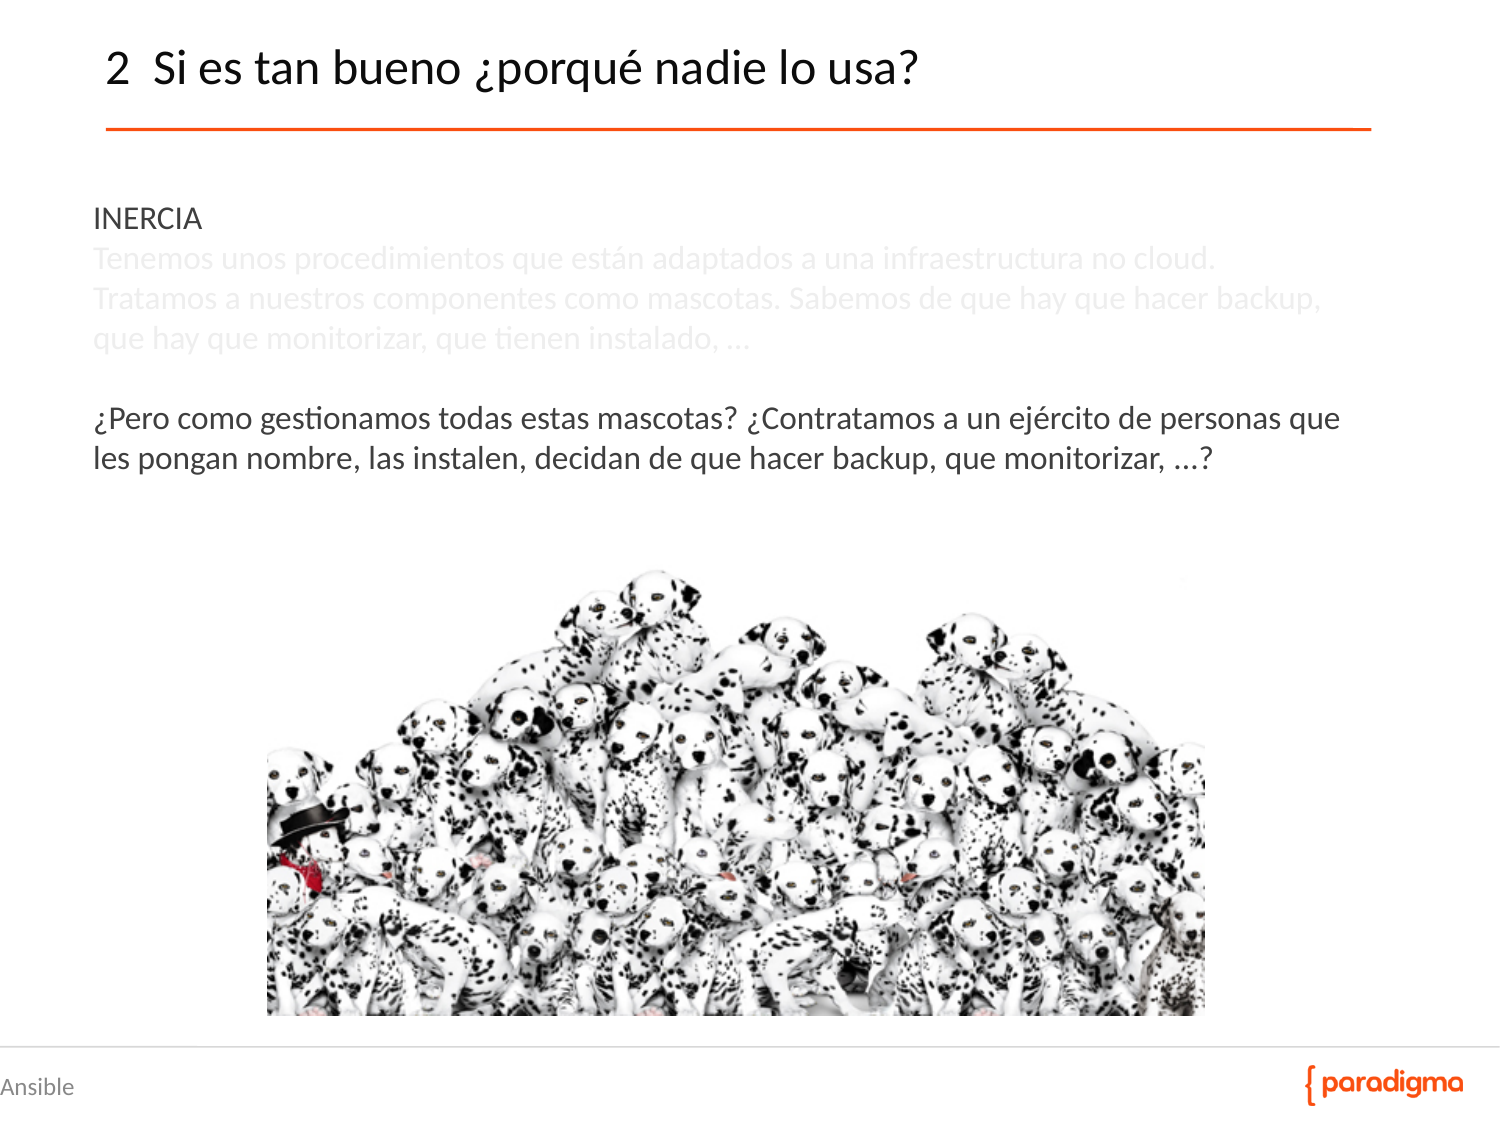

2 Si es tan bueno ¿porqué nadie lo usa?
Para que la cosa funcione esta pastilla de color naranja tiene que estar posicionada por encima de la del título.
INERCIA
Tenemos unos procedimientos que están adaptados a una infraestructura no cloud.
Tratamos a nuestros componentes como mascotas. Sabemos de que hay que hacer backup, que hay que monitorizar, que tienen instalado, …
¿Pero como gestionamos todas estas mascotas? ¿Contratamos a un ejército de personas que les pongan nombre, las instalen, decidan de que hacer backup, que monitorizar, ...?
Puedes meter una pastilla de segunda magnitud si te hace falta
Aquí hay otro espacio en blanco que dejamos para no saturar y que los que te leen puedan respirar un poco.
Ansible